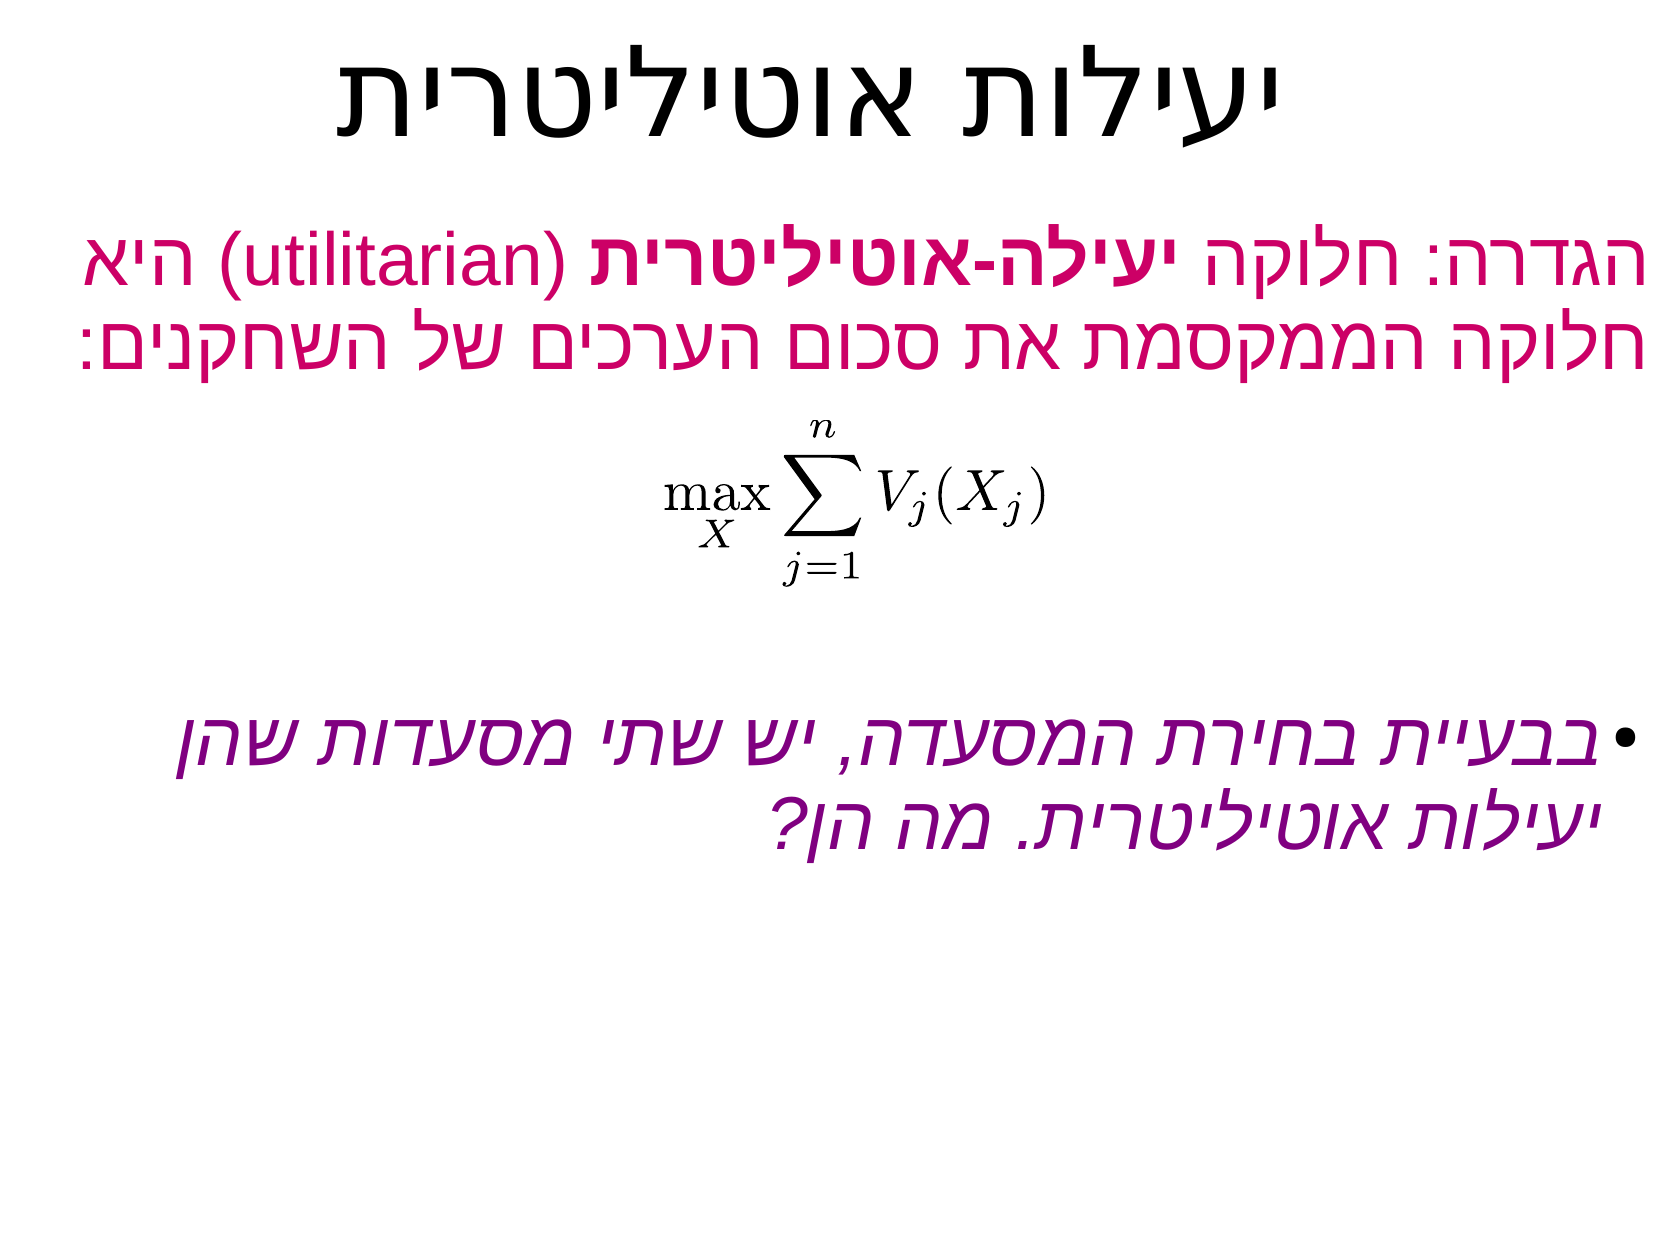

# יעילות אוטיליטרית
הגדרה: חלוקה יעילה-אוטיליטרית (utilitarian) היא חלוקה הממקסמת את סכום הערכים של השחקנים:
בבעיית בחירת המסעדה, יש שתי מסעדות שהן יעילות אוטיליטרית. מה הן?